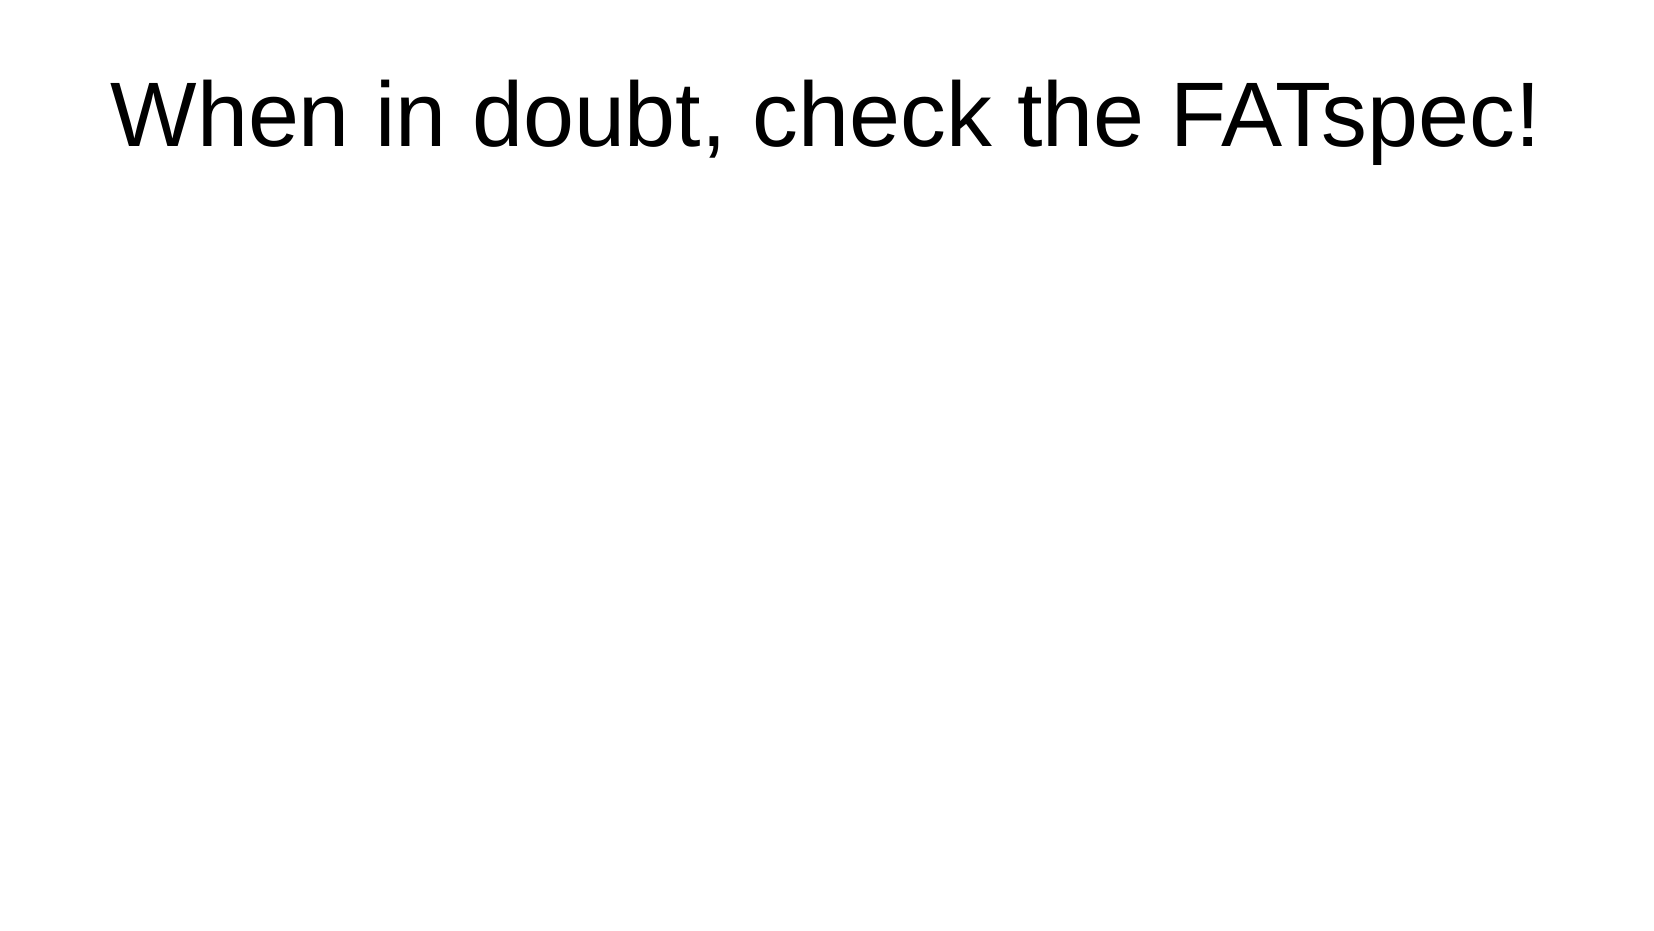

# When in doubt, check the FATspec!